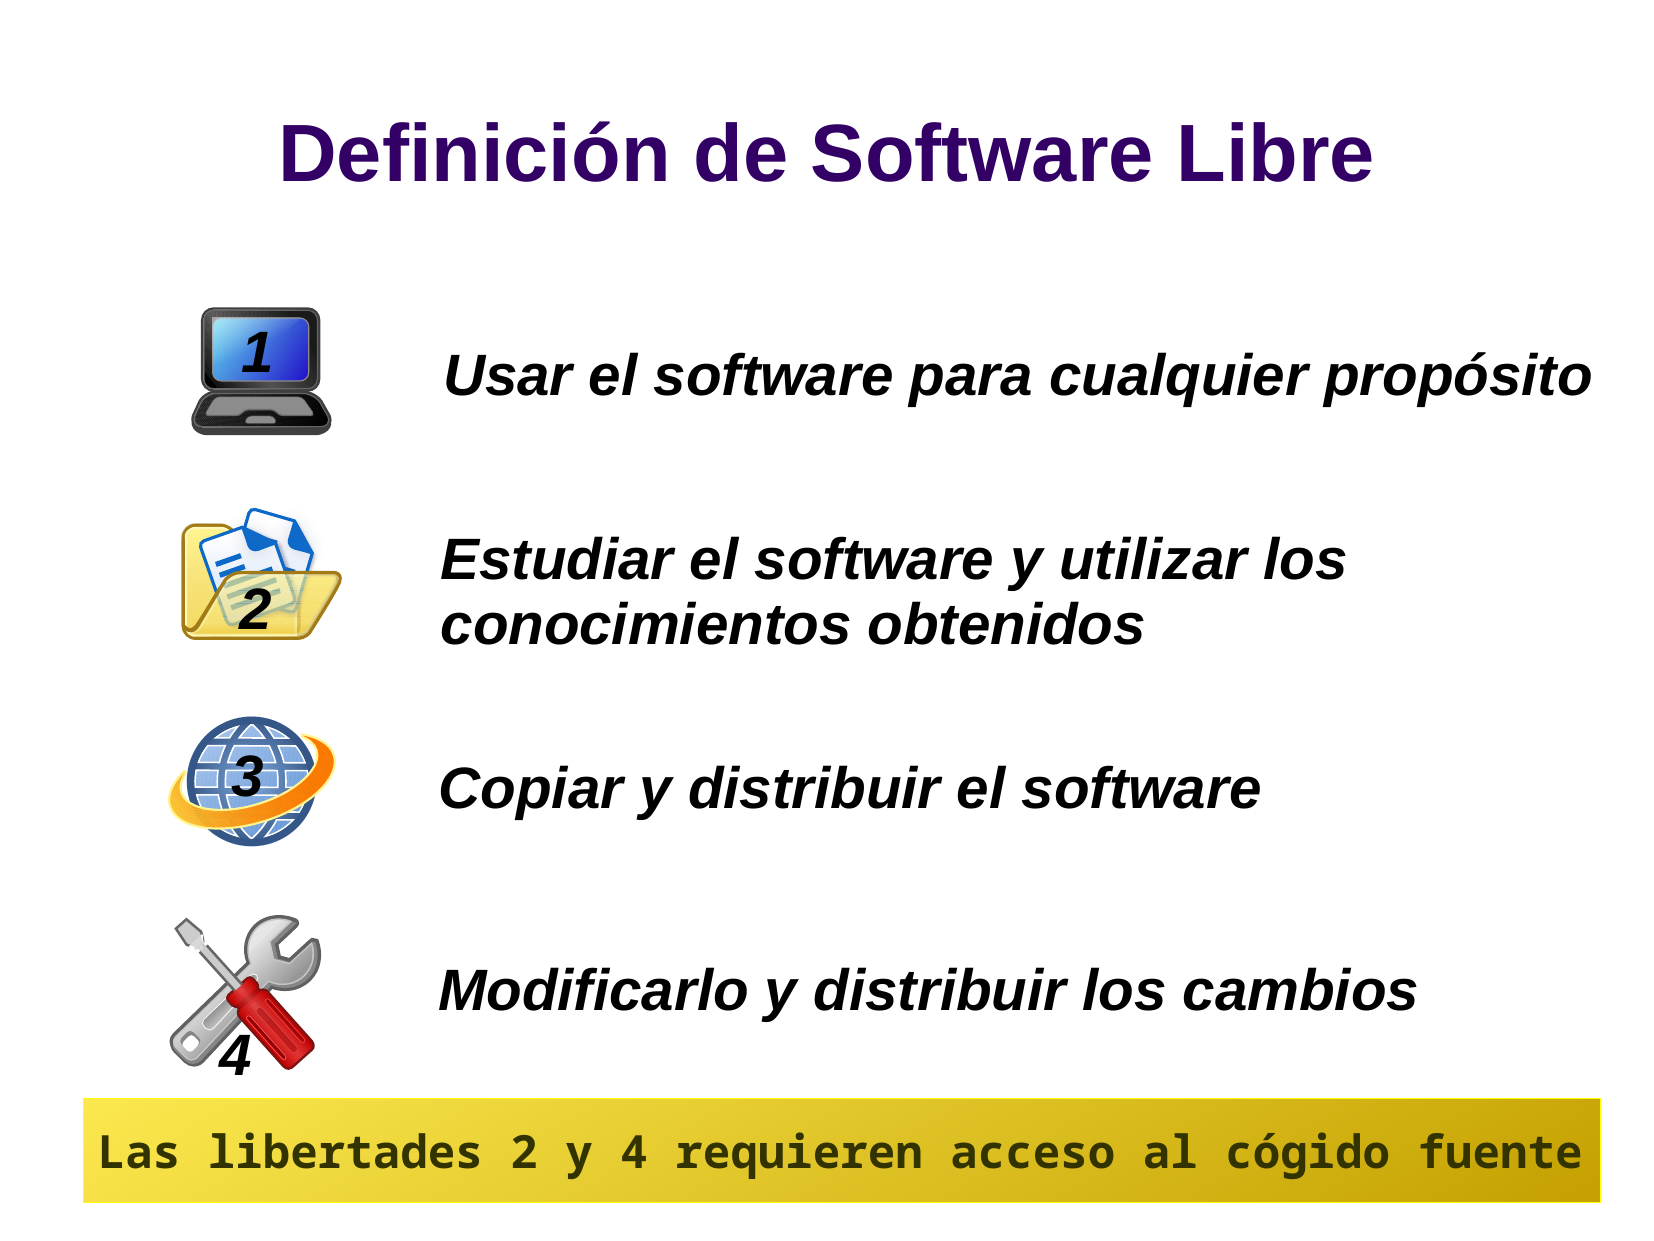

# Definición de Software Libre
1
Usar el software para cualquier propósito
Estudiar el software y utilizar los conocimientos obtenidos
2
3
Copiar y distribuir el software
Modificarlo y distribuir los cambios
4
Las libertades 2 y 4 requieren acceso al cógido fuente